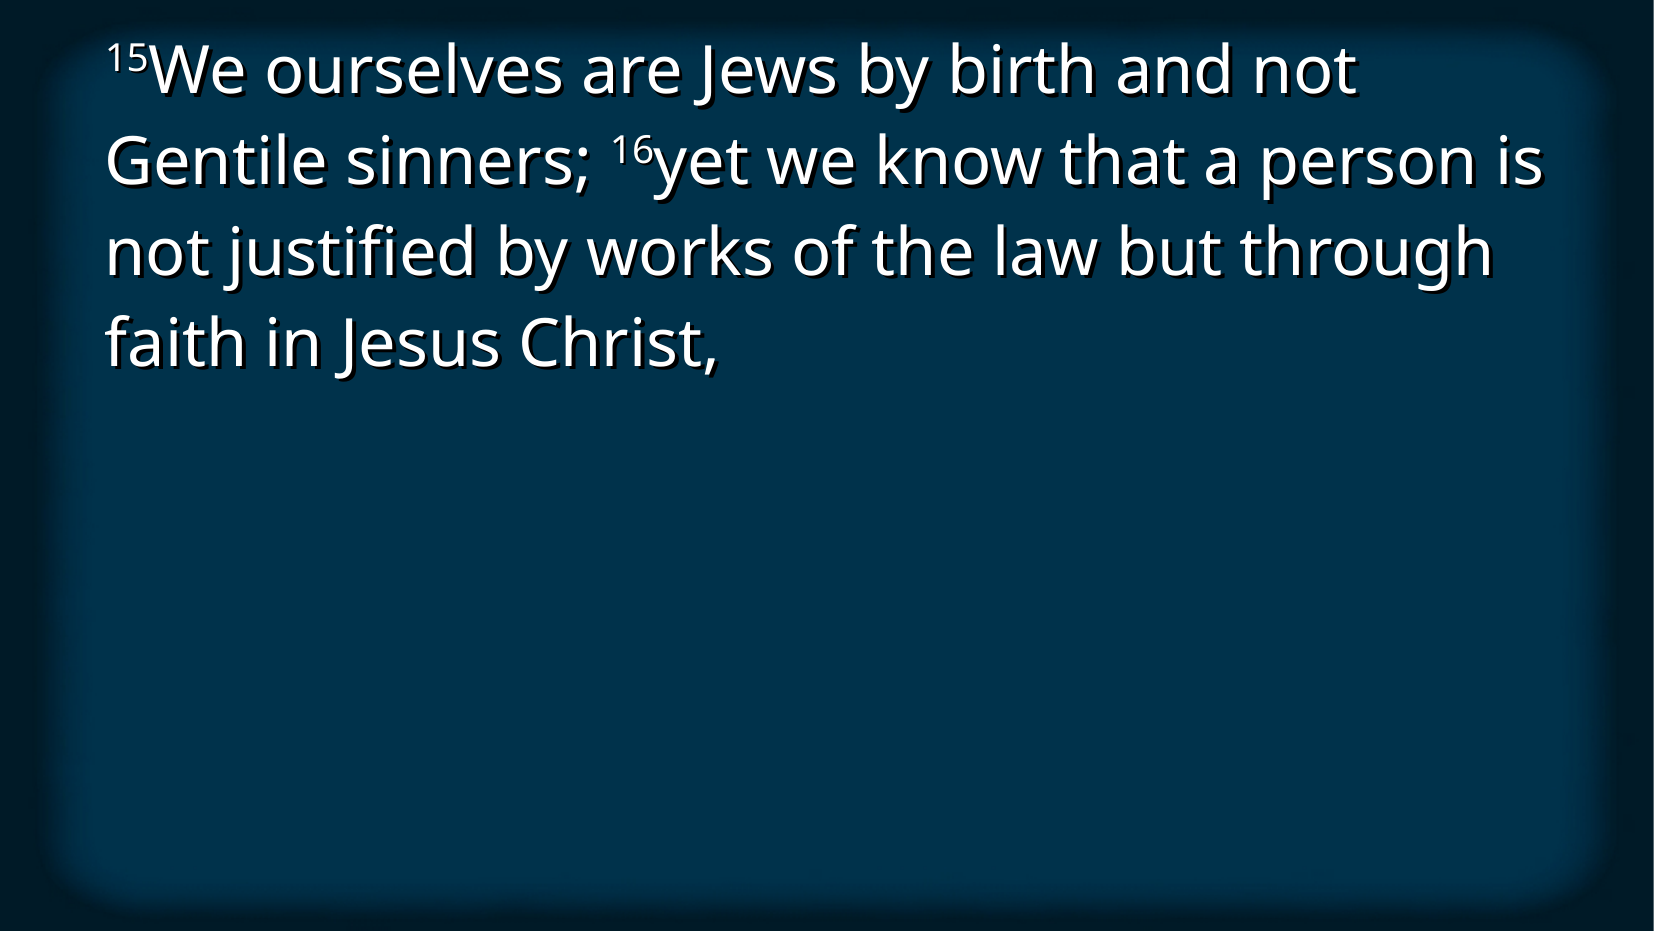

15We ourselves are Jews by birth and not Gentile sinners; 16yet we know that a person is not justified by works of the law but through faith in Jesus Christ,